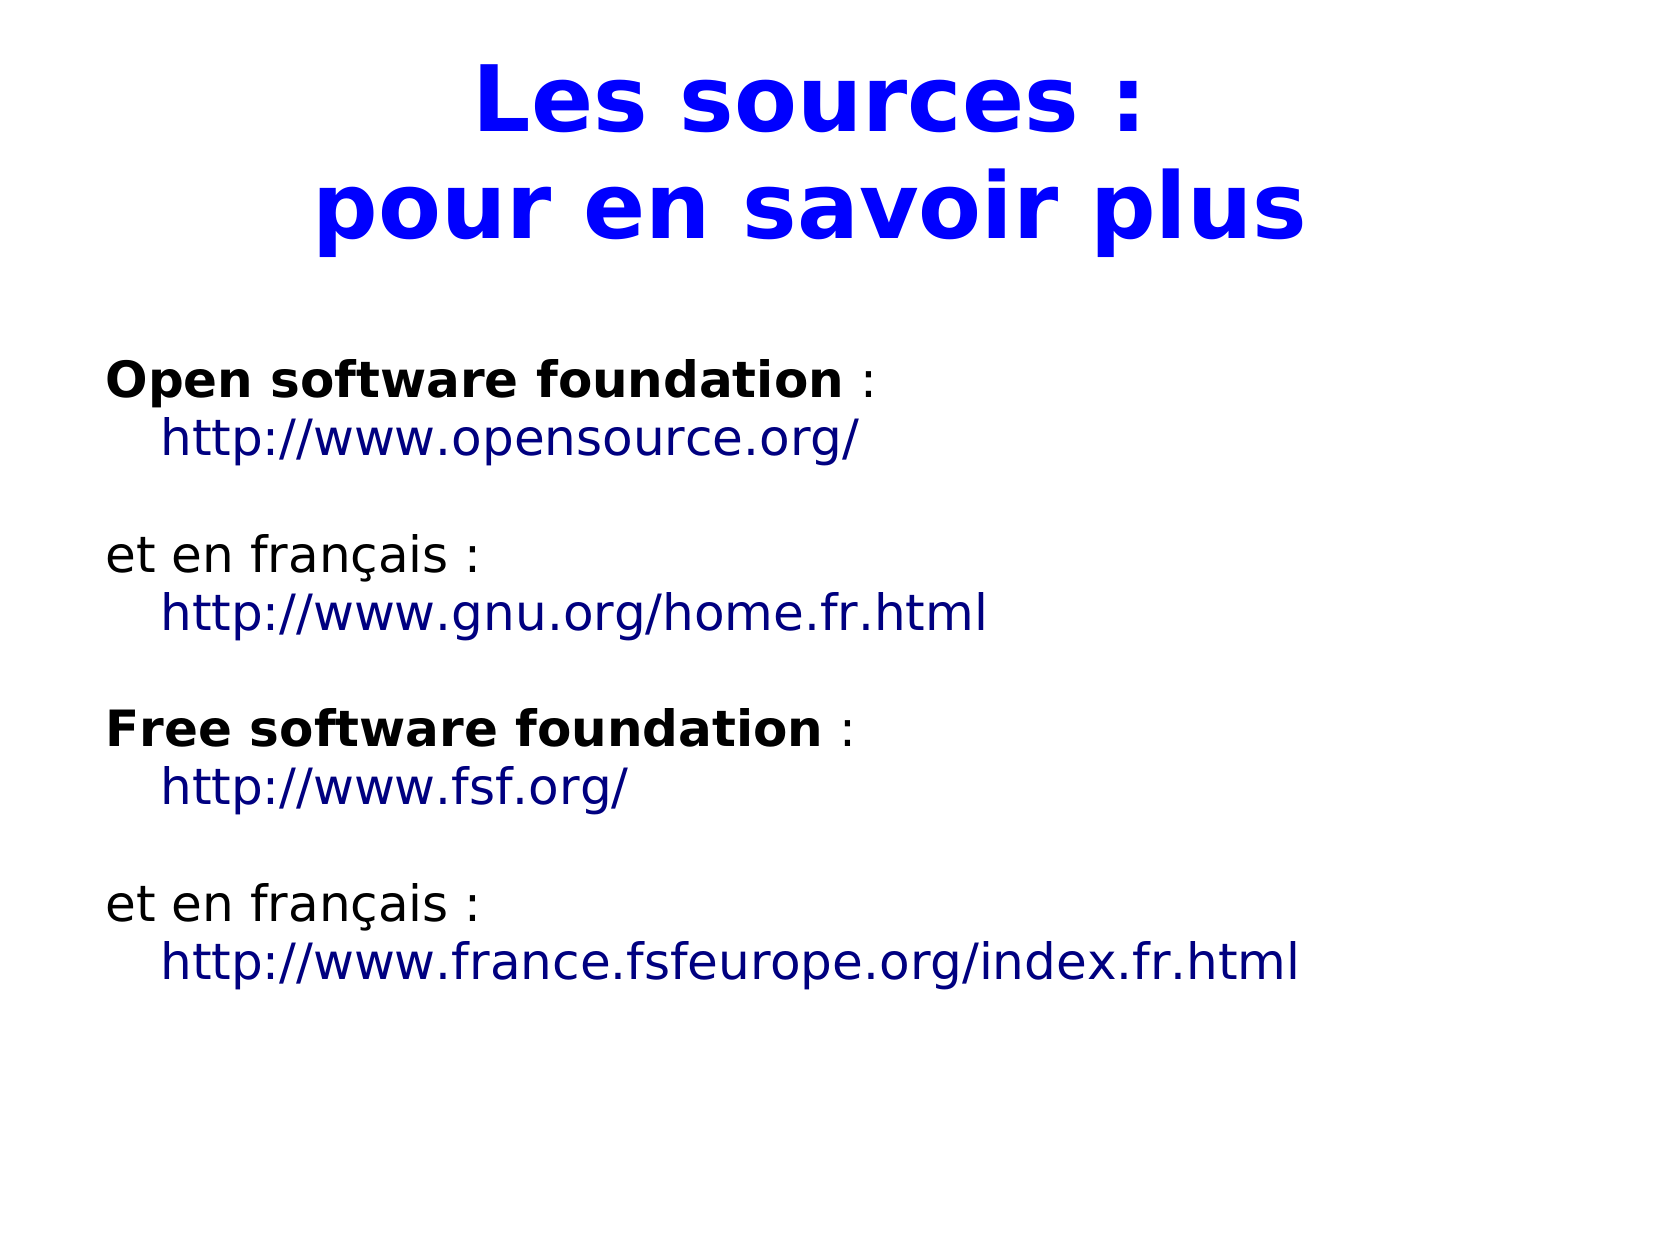

# Les sources : pour en savoir plus
 Open software foundation :
http://www.opensource.org/
 et en français :
http://www.gnu.org/home.fr.html
 Free software foundation :
http://www.fsf.org/
 et en français :
http://www.france.fsfeurope.org/index.fr.html